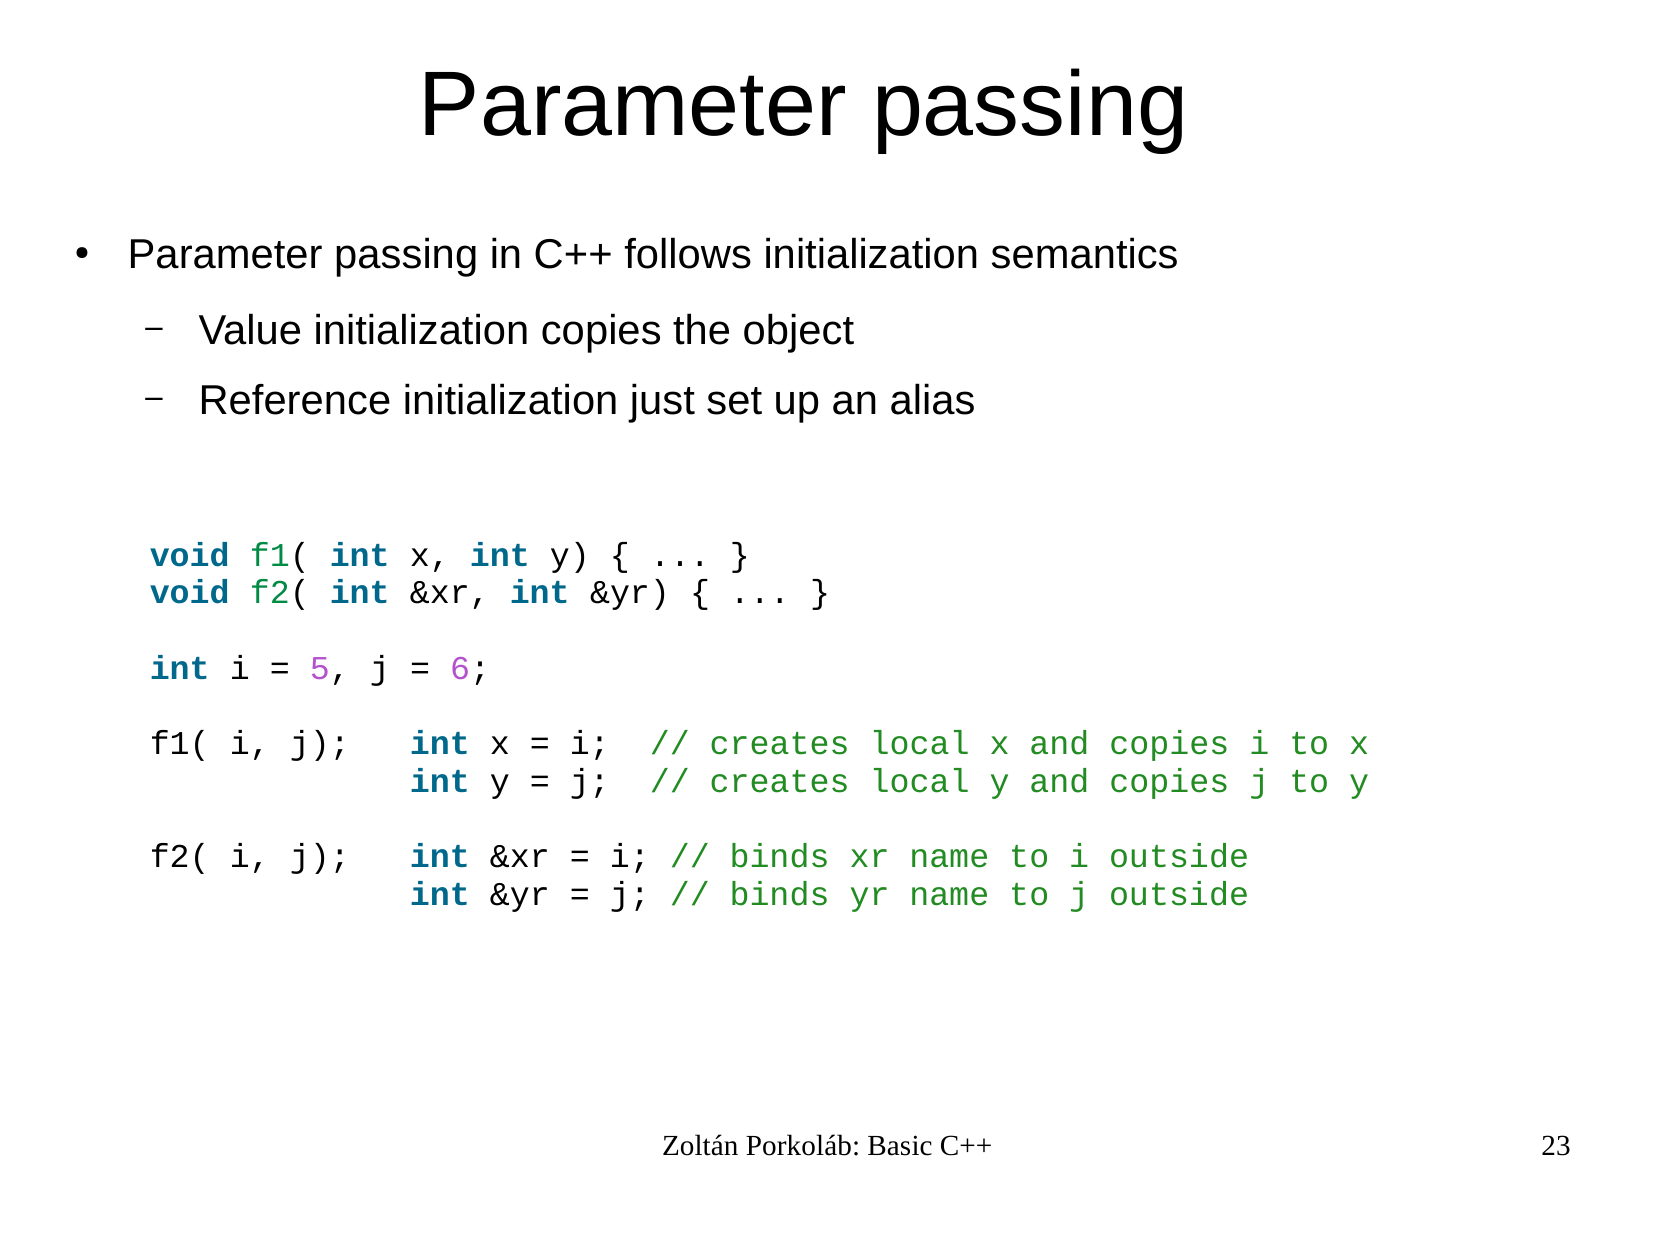

# Parameter passing
Parameter passing in C++ follows initialization semantics
Value initialization copies the object
Reference initialization just set up an alias
void f1( int x, int y) { ... }
void f2( int &xr, int &yr) { ... }
int i = 5, j = 6;
f1( i, j); int x = i; // creates local x and copies i to x
 int y = j; // creates local y and copies j to y
f2( i, j); int &xr = i; // binds xr name to i outside
 int &yr = j; // binds yr name to j outside
Zoltán Porkoláb: Basic C++
23